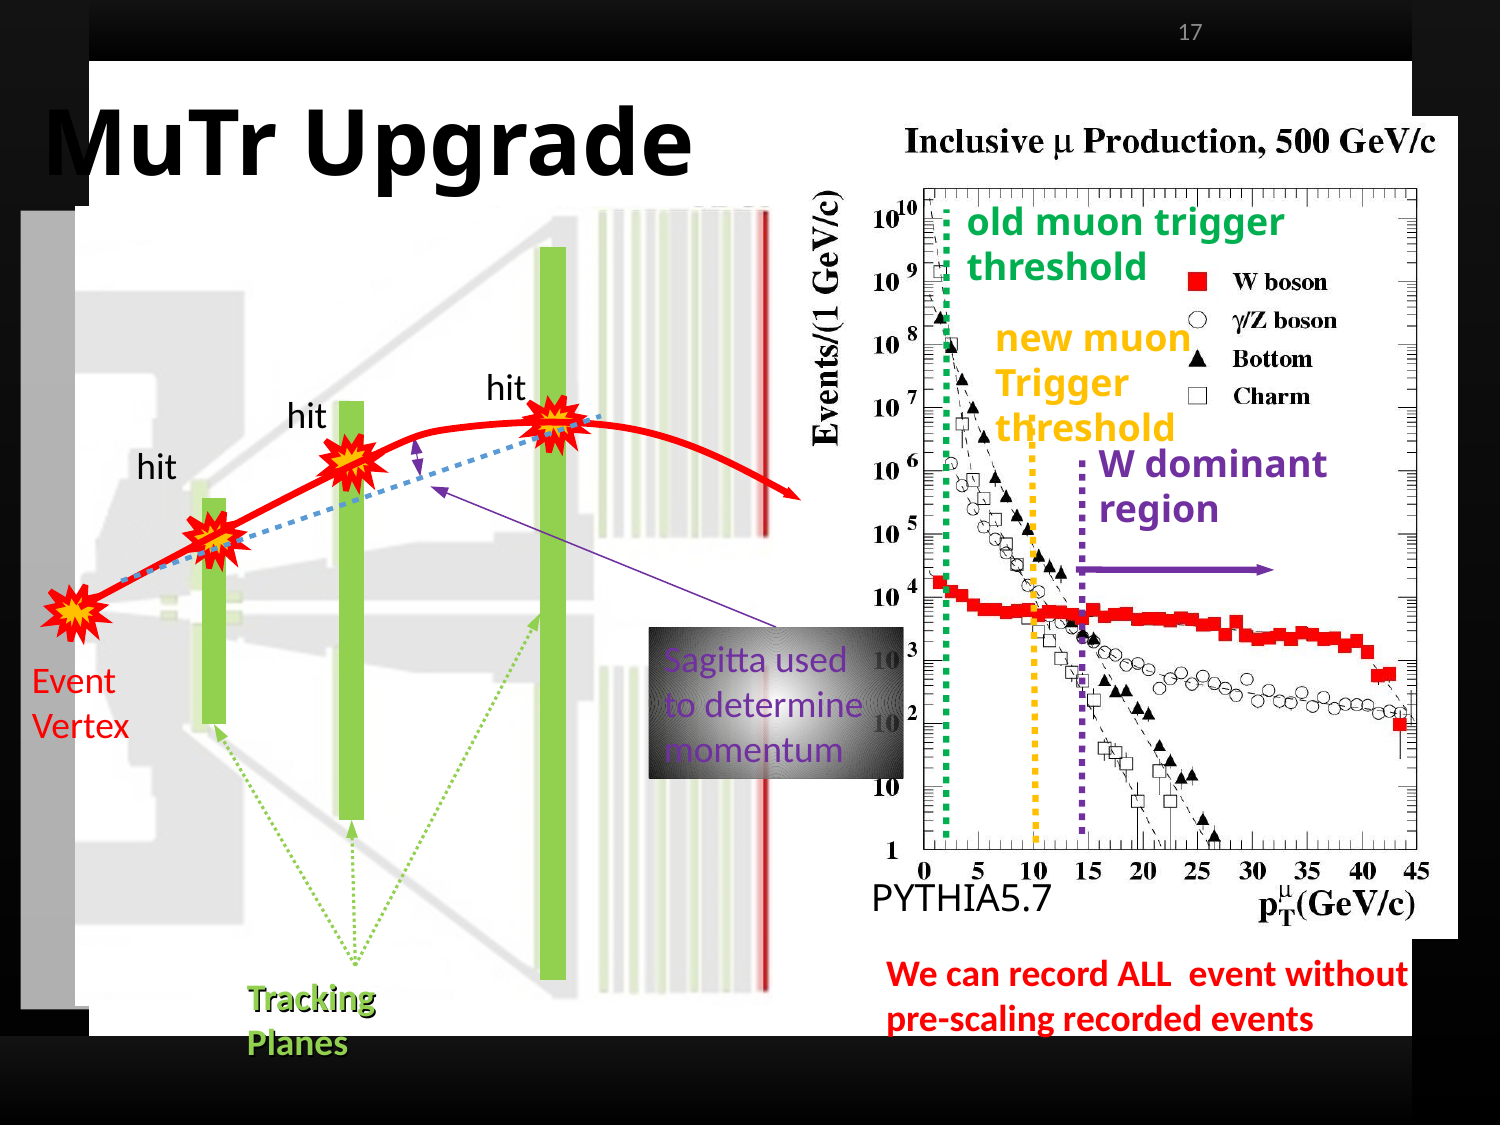

17
# MuTr Upgrade
PYTHIA5.7
old muon trigger
threshold
W dominant
region
new muon
Trigger threshold
hit
hit
hit
Sagitta used to determine momentum
Event
Vertex
We can record ALL event without pre-scaling recorded events
Tracking Planes